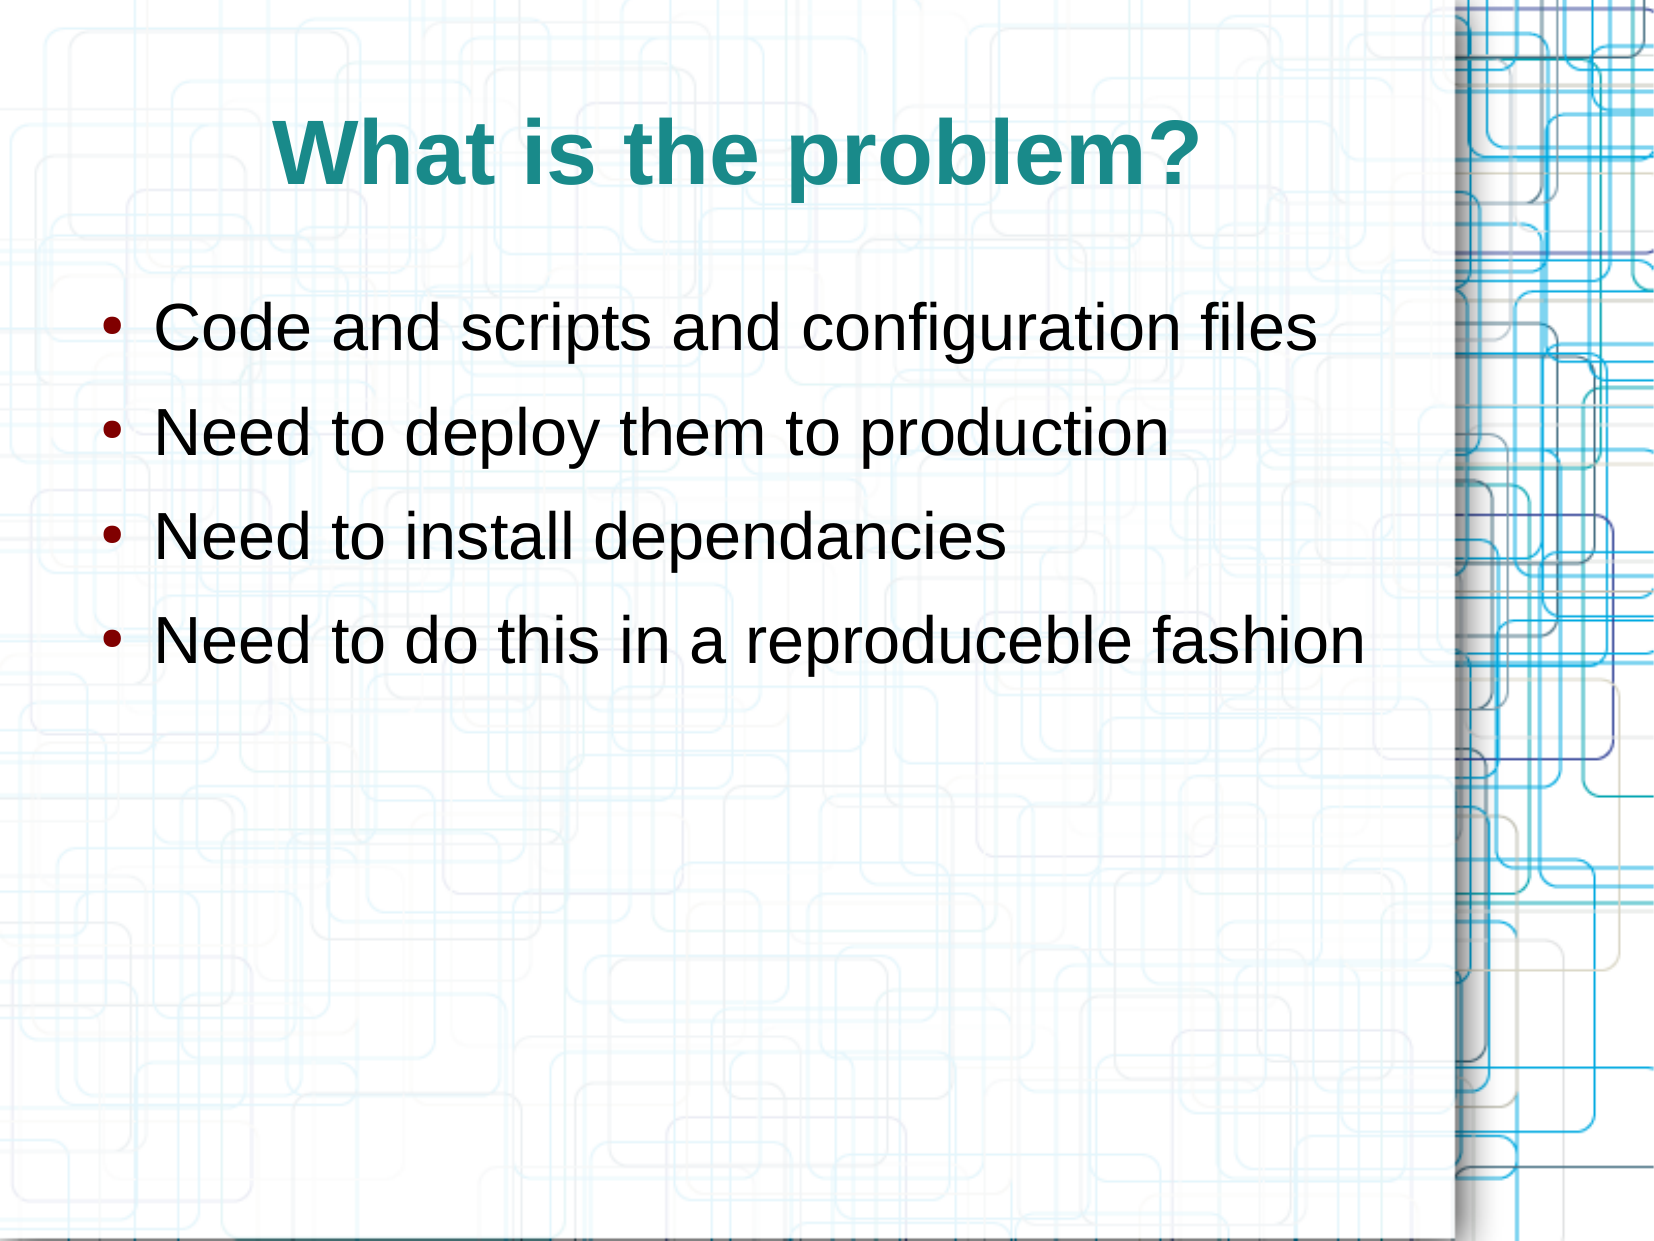

# What is the problem?
Code and scripts and configuration files
Need to deploy them to production
Need to install dependancies
Need to do this in a reproduceble fashion